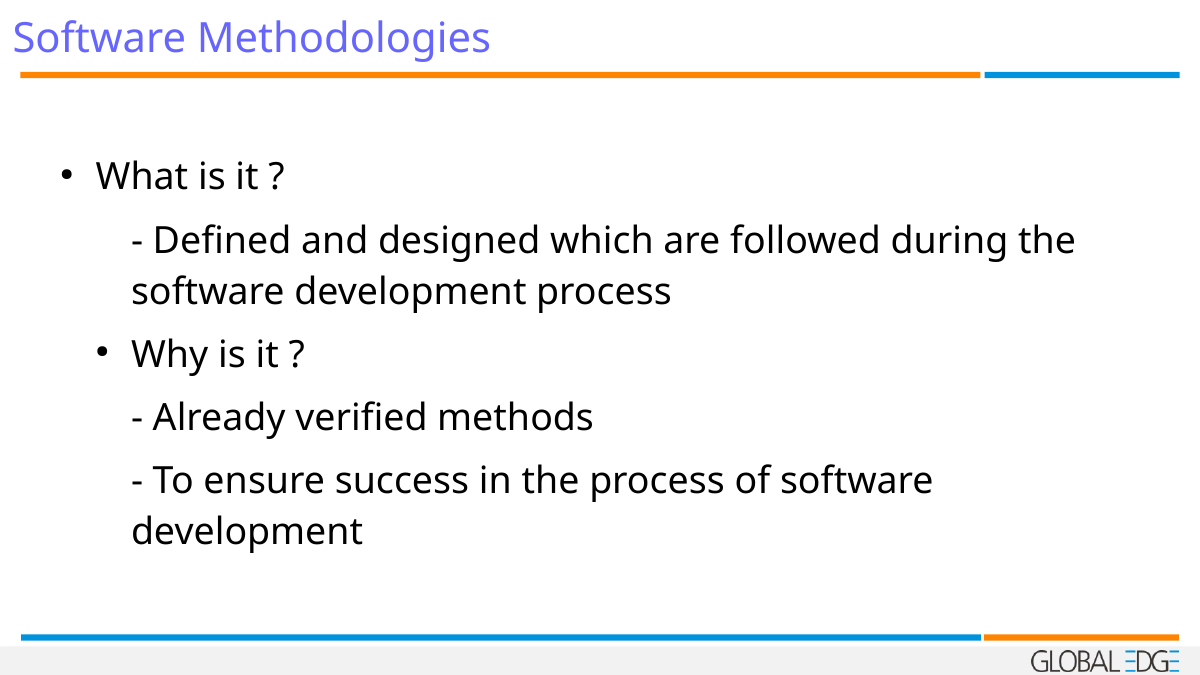

# Software Methodologies
What is it ?
- Defined and designed which are followed during the software development process
Why is it ?
- Already verified methods
- To ensure success in the process of software development